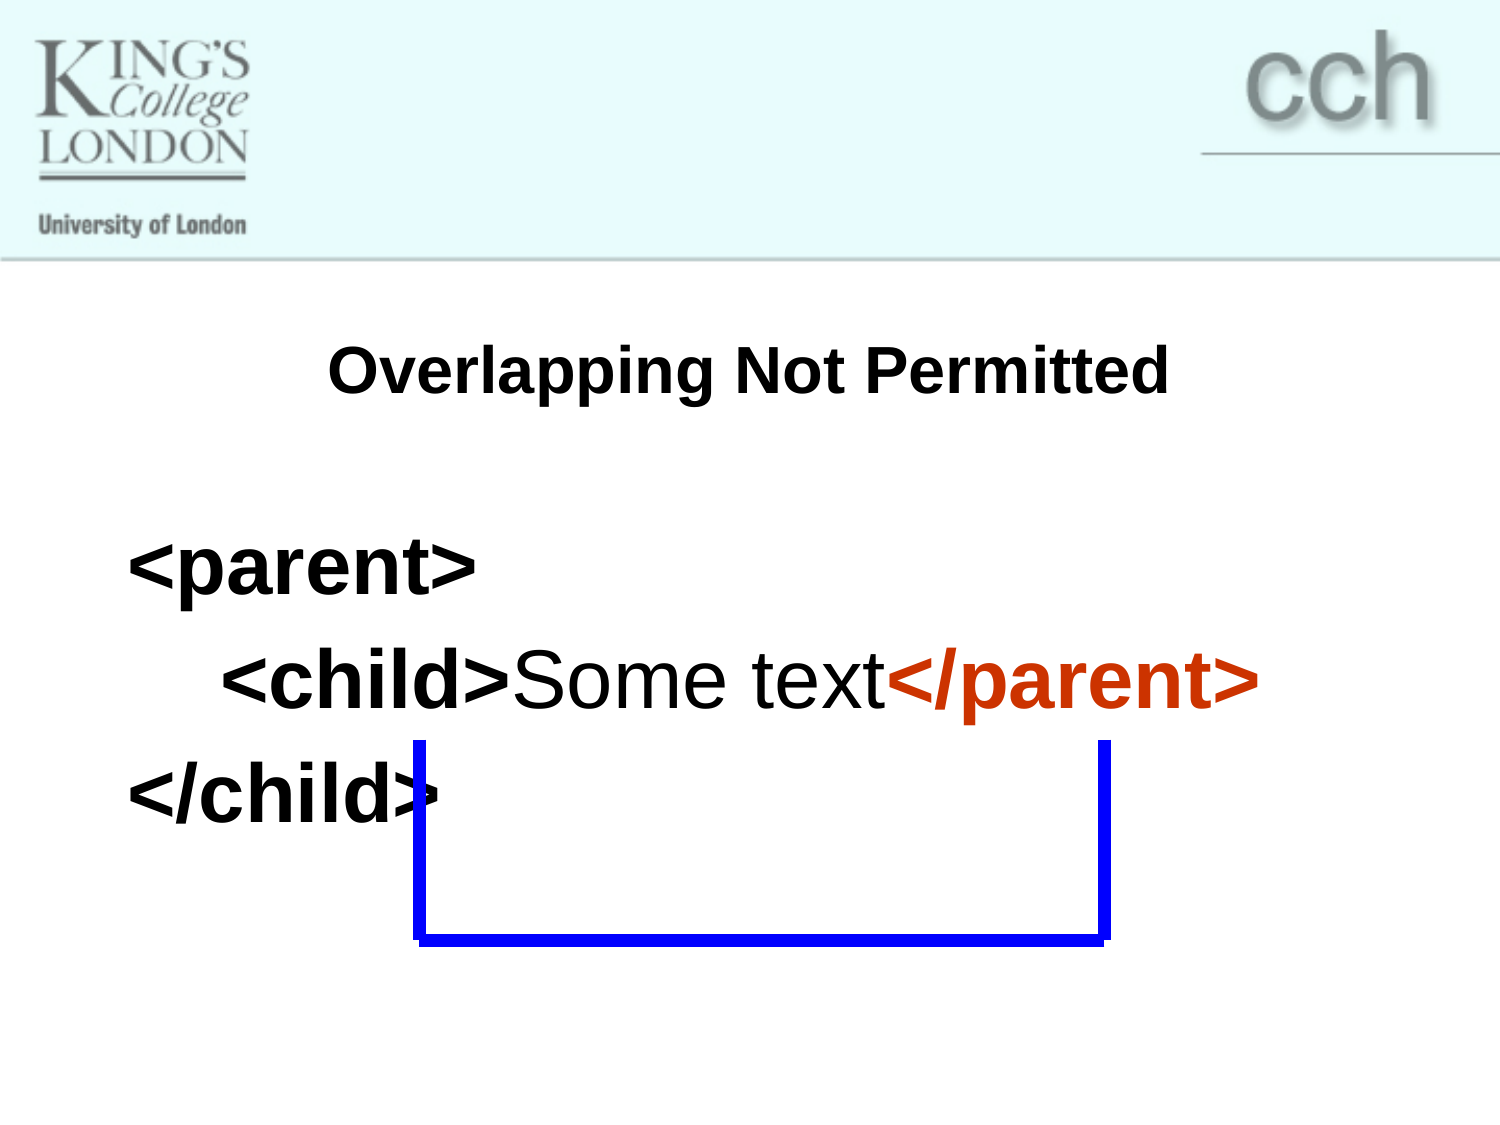

# Overlapping Not Permitted
<parent>
 <child>Some text</parent>
</child>